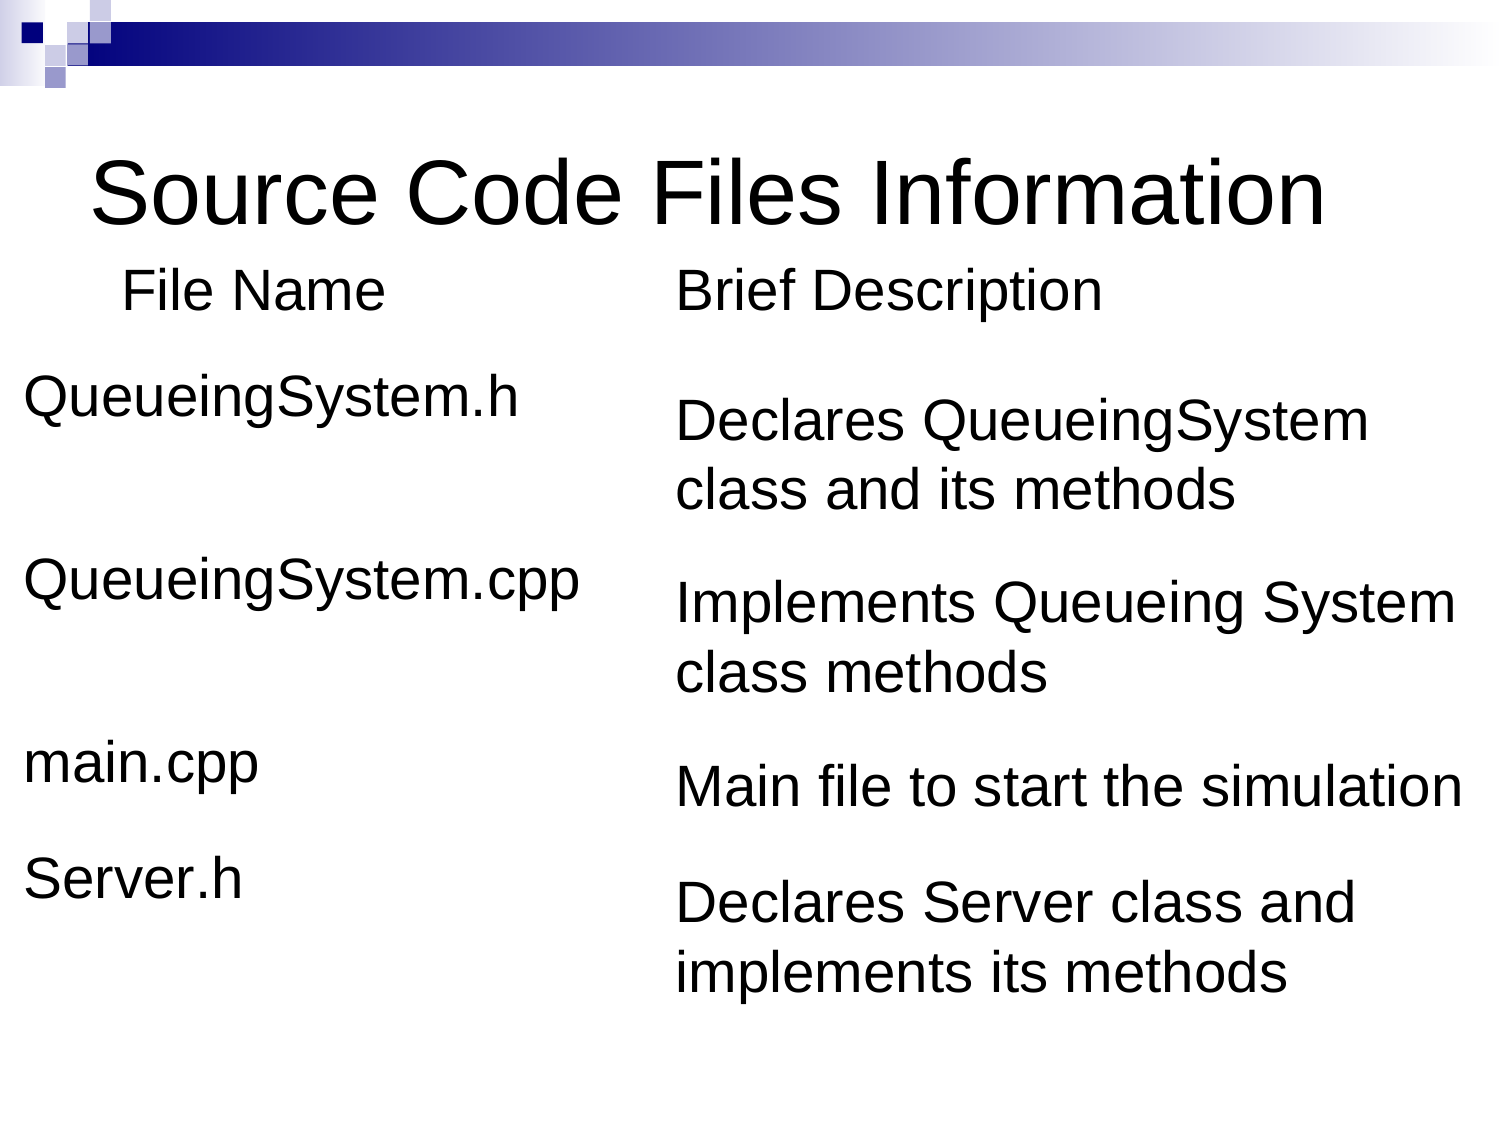

# Source Code Files Information
| File Name | Brief Description |
| --- | --- |
| QueueingSystem.h | Declares QueueingSystem class and its methods |
| QueueingSystem.cpp | Implements Queueing System class methods |
| main.cpp | Main file to start the simulation |
| Server.h | Declares Server class and implements its methods |